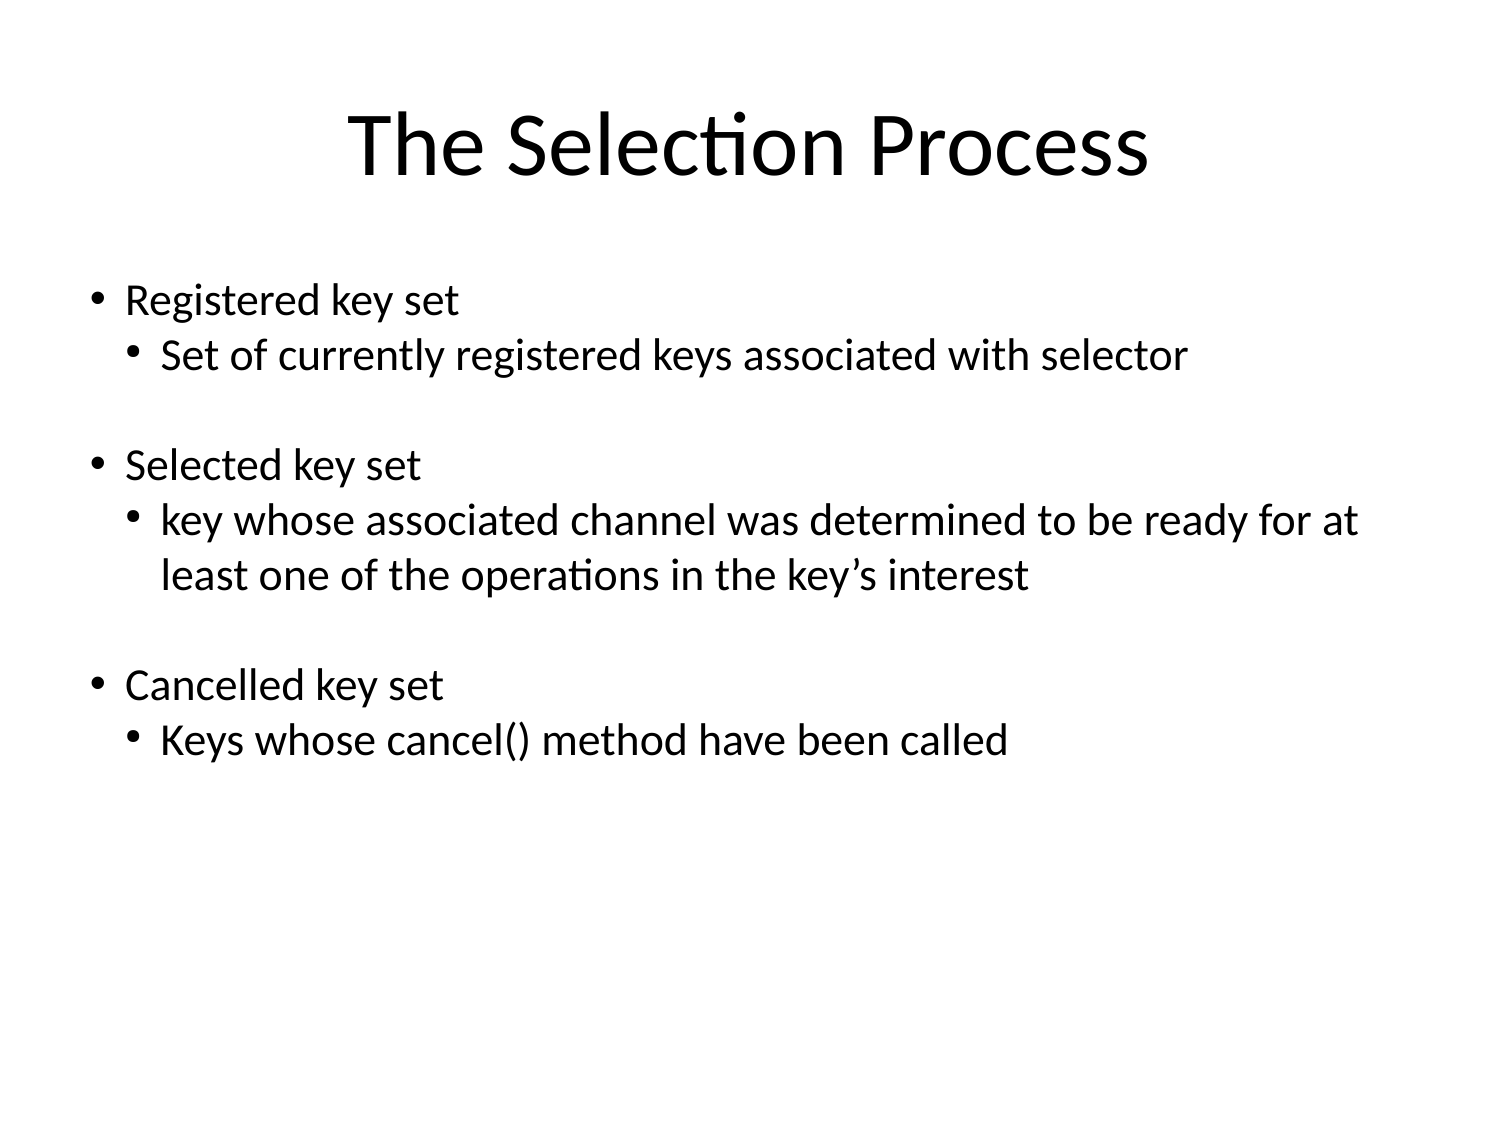

The Selection Process
Registered key set
Set of currently registered keys associated with selector
Selected key set
key whose associated channel was determined to be ready for at least one of the operations in the key’s interest
Cancelled key set
Keys whose cancel() method have been called